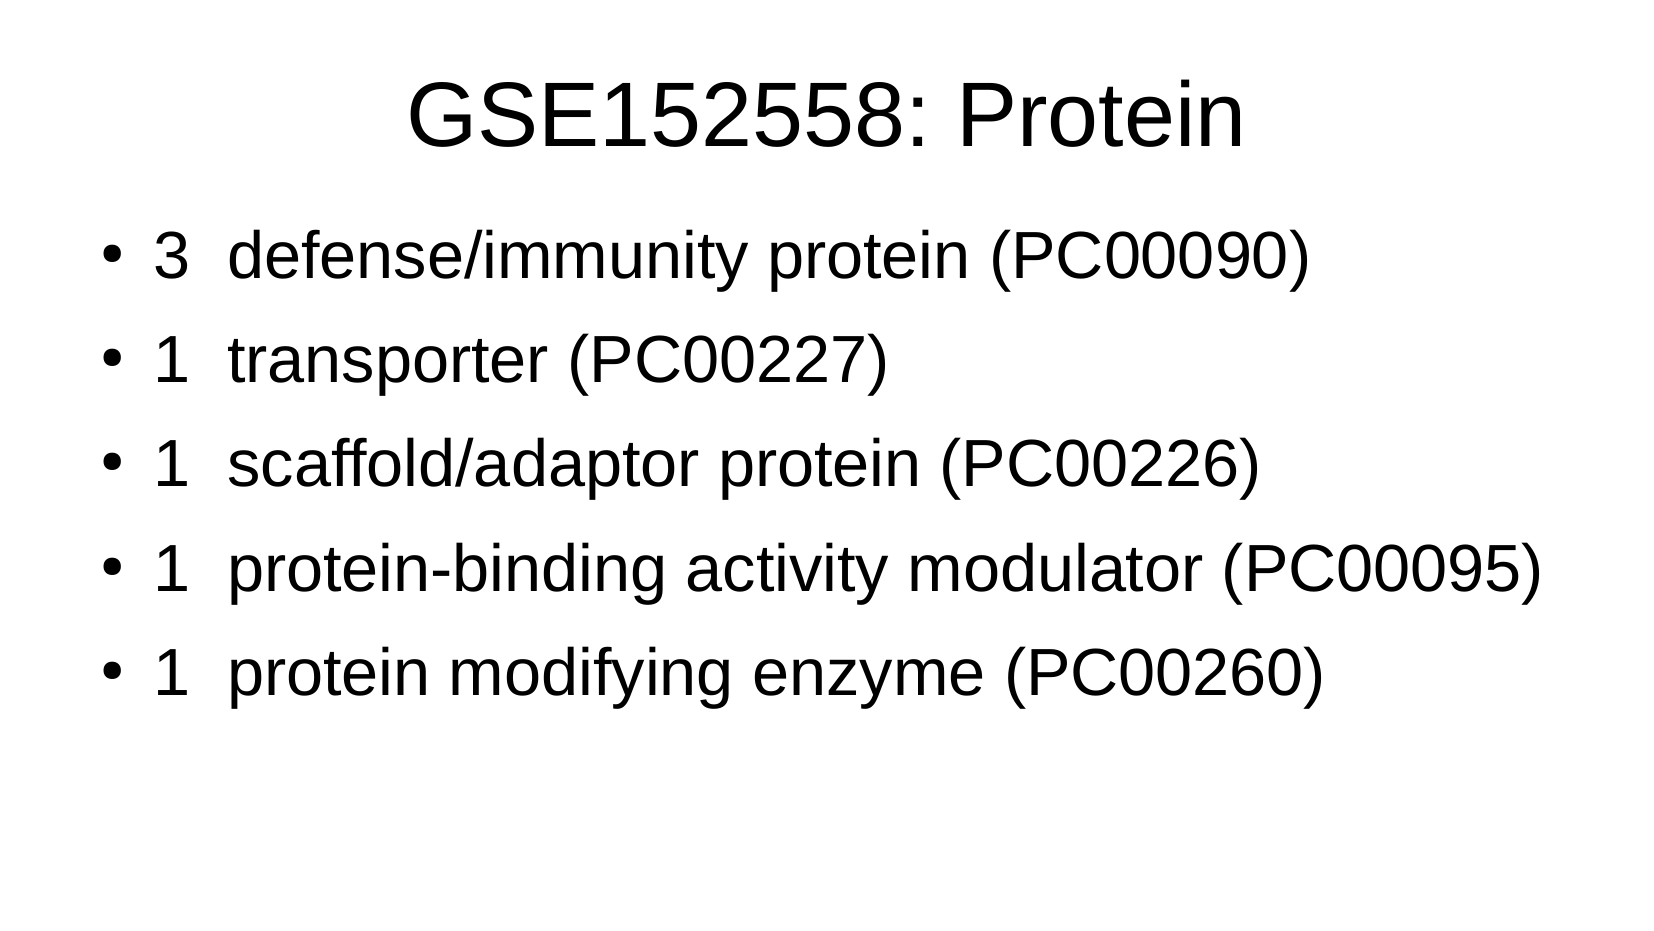

# GSE152558: Protein
3	defense/immunity protein (PC00090)
1	transporter (PC00227)
1	scaffold/adaptor protein (PC00226)
1	protein-binding activity modulator (PC00095)
1	protein modifying enzyme (PC00260)